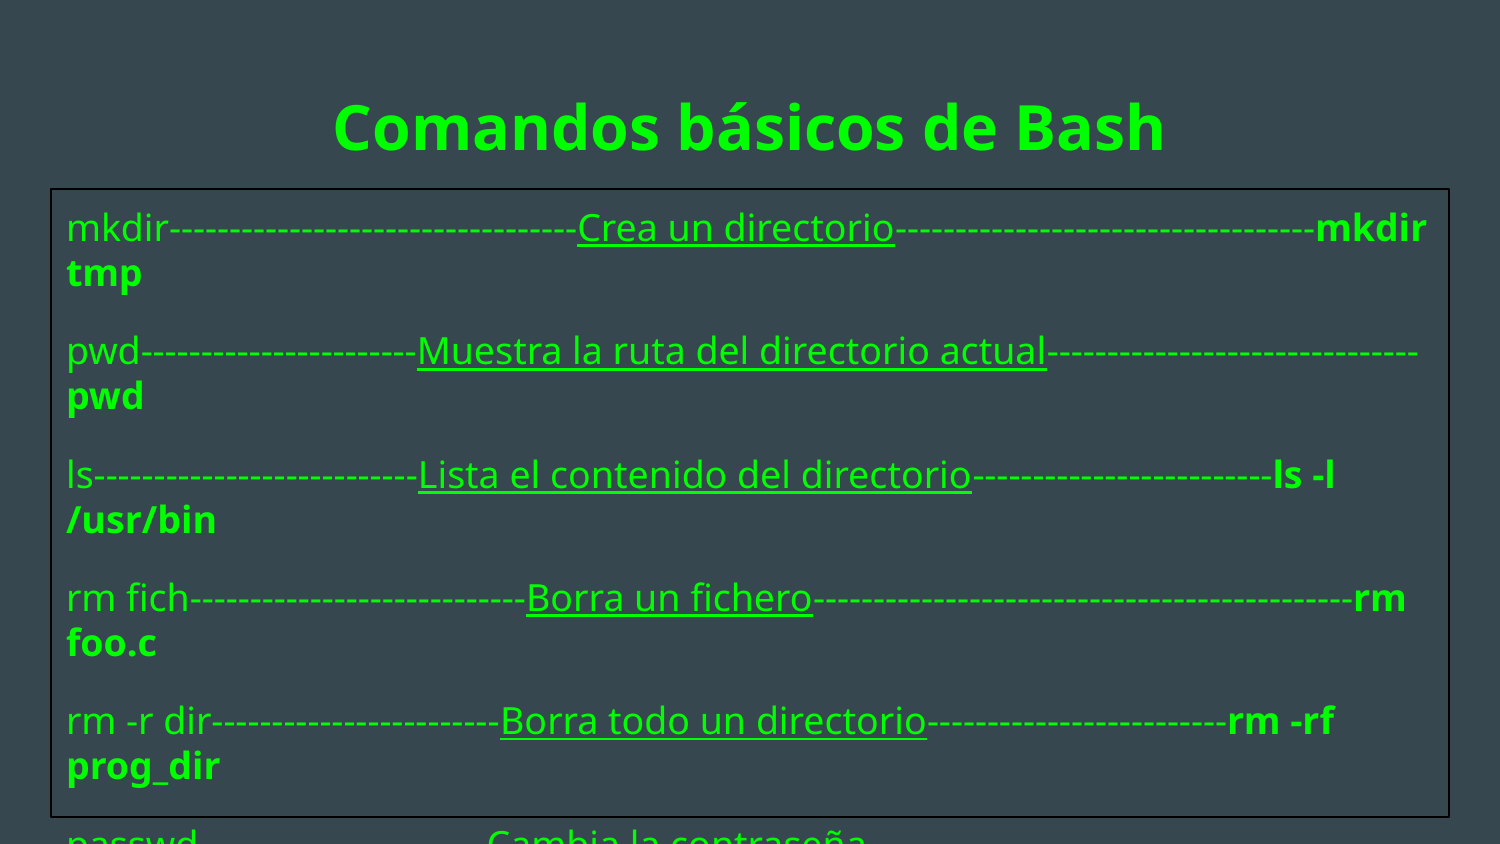

# Comandos básicos de Bash
mkdir----------------------------------Crea un directorio-----------------------------------mkdir tmp
pwd-----------------------Muestra la ruta del directorio actual-------------------------------pwd
ls---------------------------Lista el contenido del directorio-------------------------ls -l /usr/bin
rm fich----------------------------Borra un fichero---------------------------------------------rm foo.c
rm -r dir------------------------Borra todo un directorio-------------------------rm -rf prog_dir
passwd------------------------Cambia la contraseña------------------------------------------passwd
file arch--------------------Muestra el tipo de un archivo---------------file arc_mi_archivo